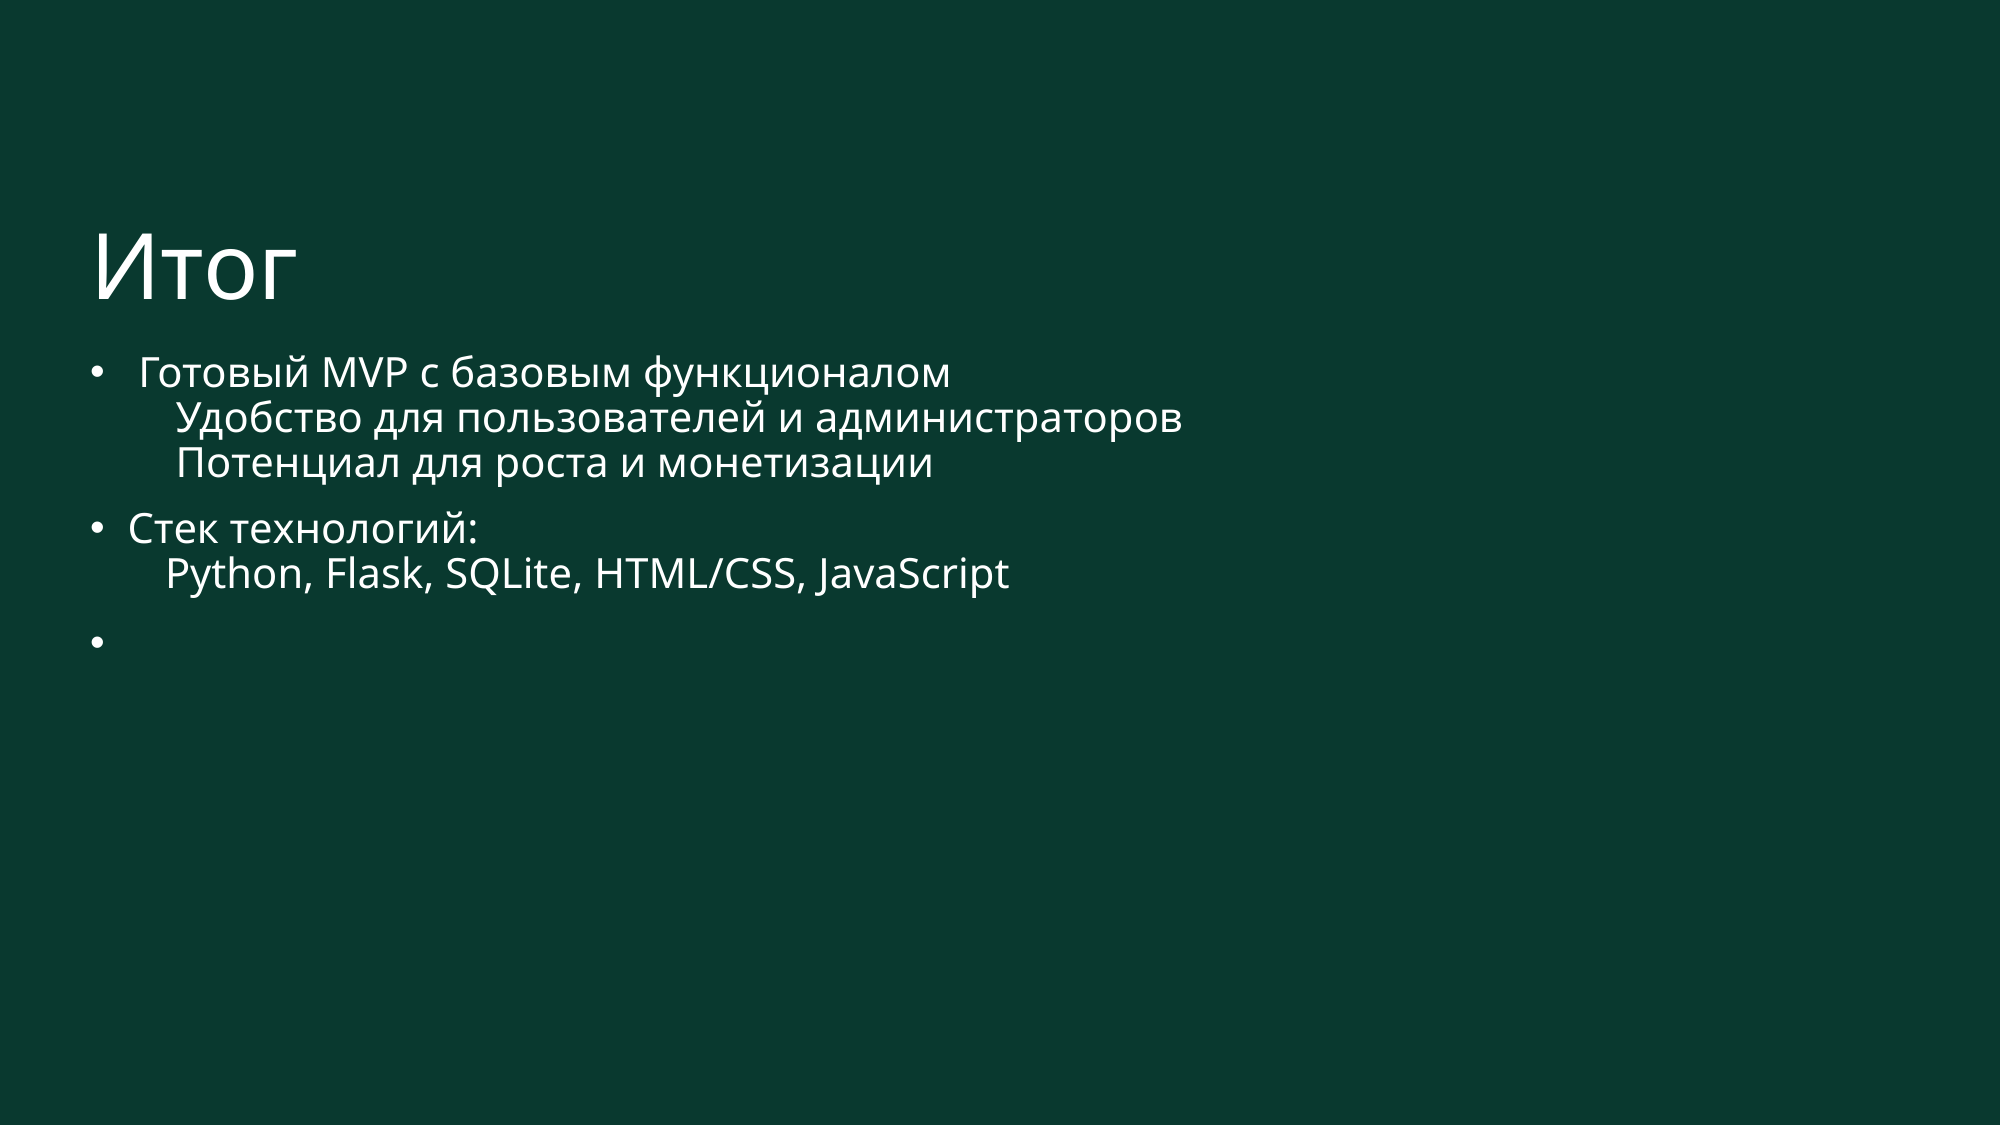

# Итог
 Готовый MVP с базовым функционалом
 Удобство для пользователей и администраторов
 Потенциал для роста и монетизации
Стек технологий:
Python, Flask, SQLite, HTML/CSS, JavaScript